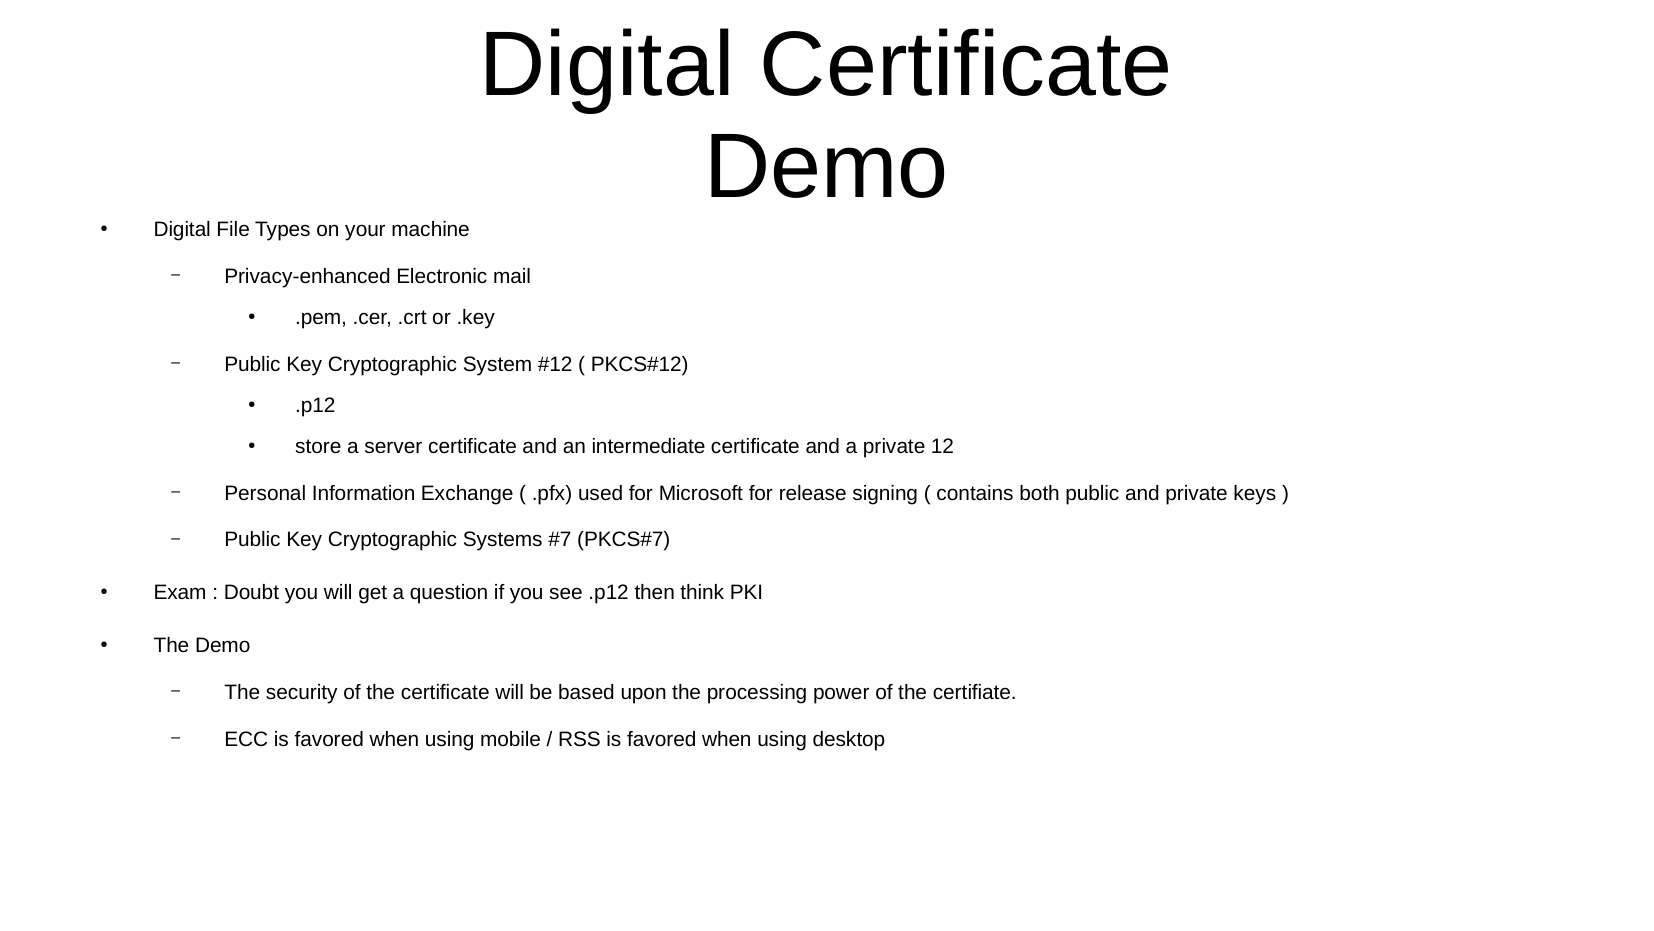

# Digital Certificate Demo
Digital File Types on your machine
Privacy-enhanced Electronic mail
.pem, .cer, .crt or .key
Public Key Cryptographic System #12 ( PKCS#12)
.p12
store a server certificate and an intermediate certificate and a private 12
Personal Information Exchange ( .pfx) used for Microsoft for release signing ( contains both public and private keys )
Public Key Cryptographic Systems #7 (PKCS#7)
Exam : Doubt you will get a question if you see .p12 then think PKI
The Demo
The security of the certificate will be based upon the processing power of the certifiate.
ECC is favored when using mobile / RSS is favored when using desktop